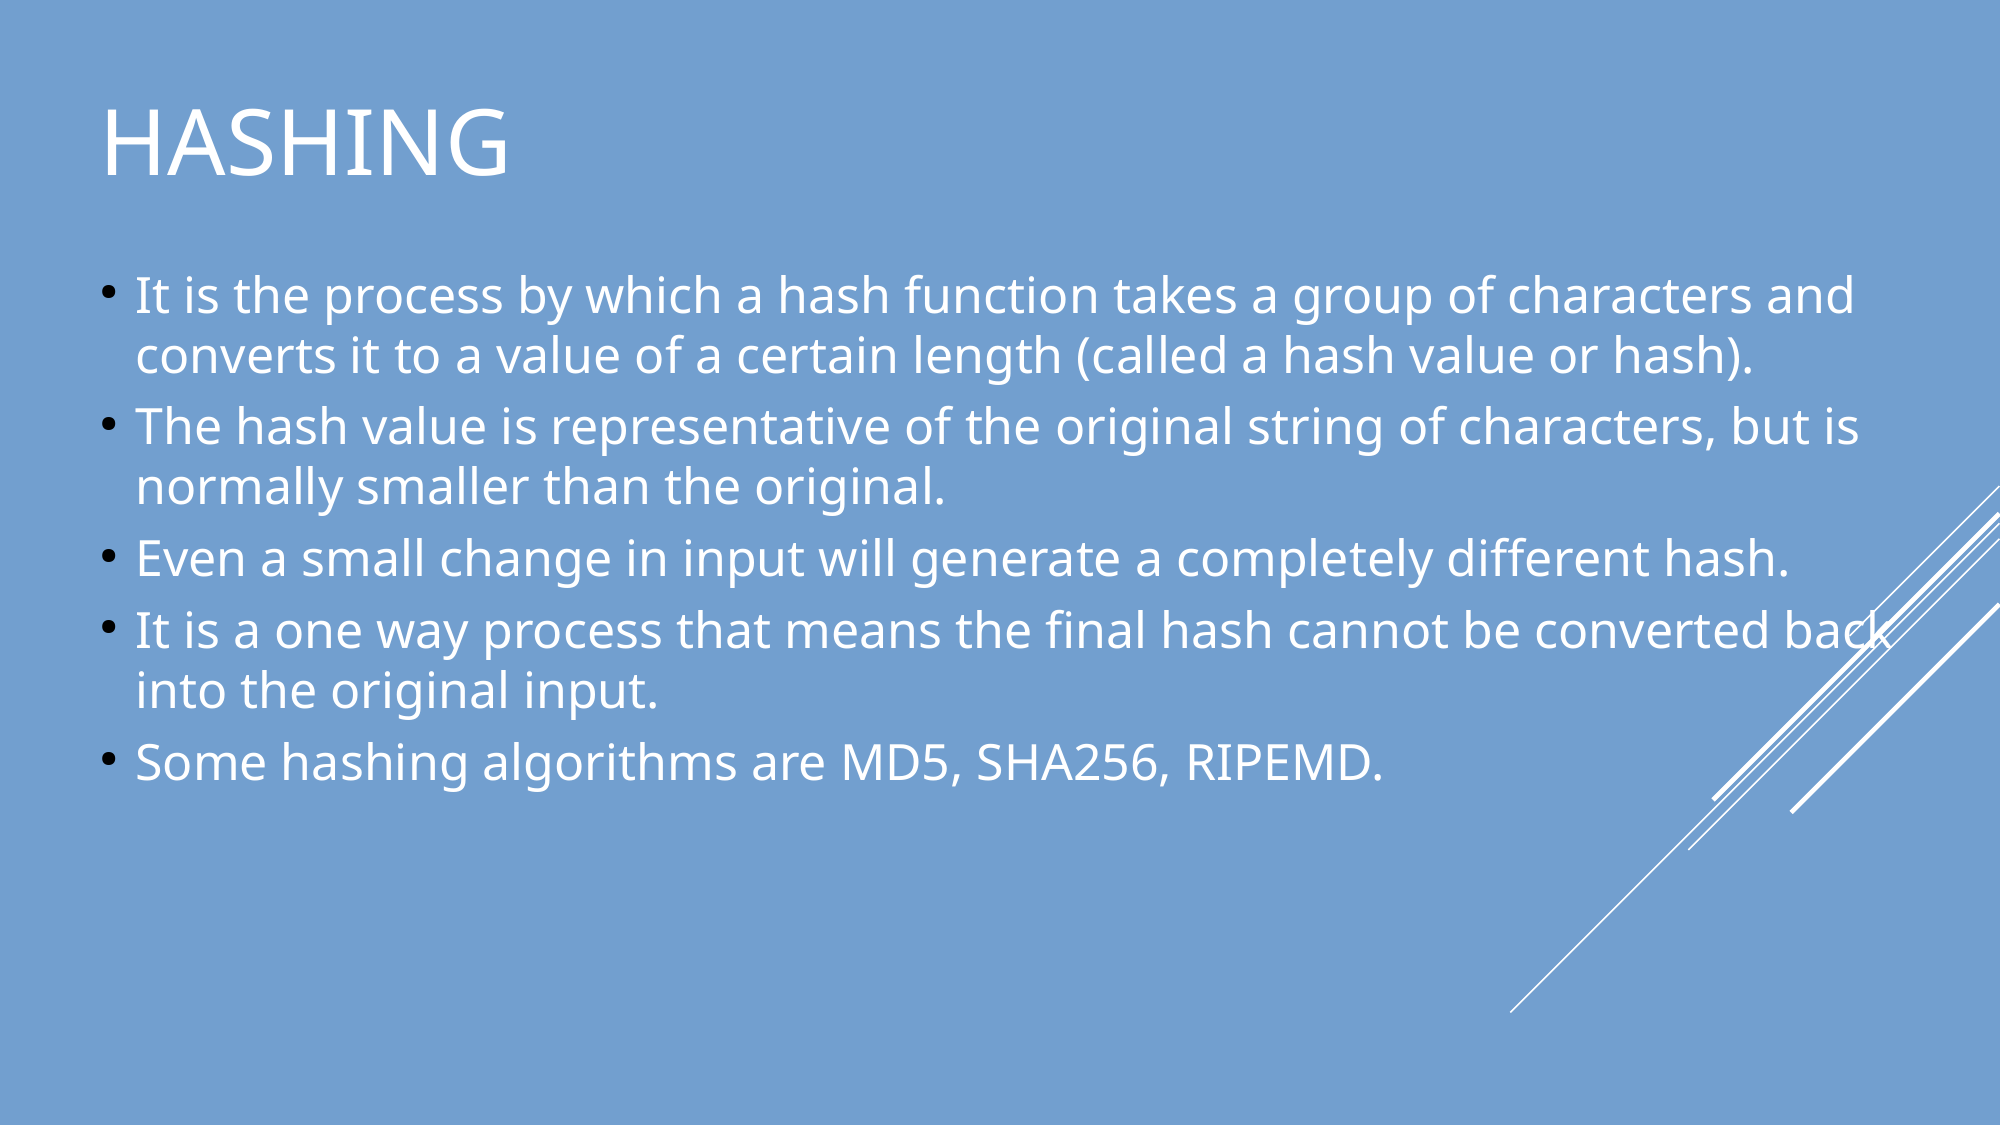

HASHING
It is the process by which a hash function takes a group of characters and converts it to a value of a certain length (called a hash value or hash).
The hash value is representative of the original string of characters, but is normally smaller than the original.
Even a small change in input will generate a completely different hash.
It is a one way process that means the final hash cannot be converted back into the original input.
Some hashing algorithms are MD5, SHA256, RIPEMD.